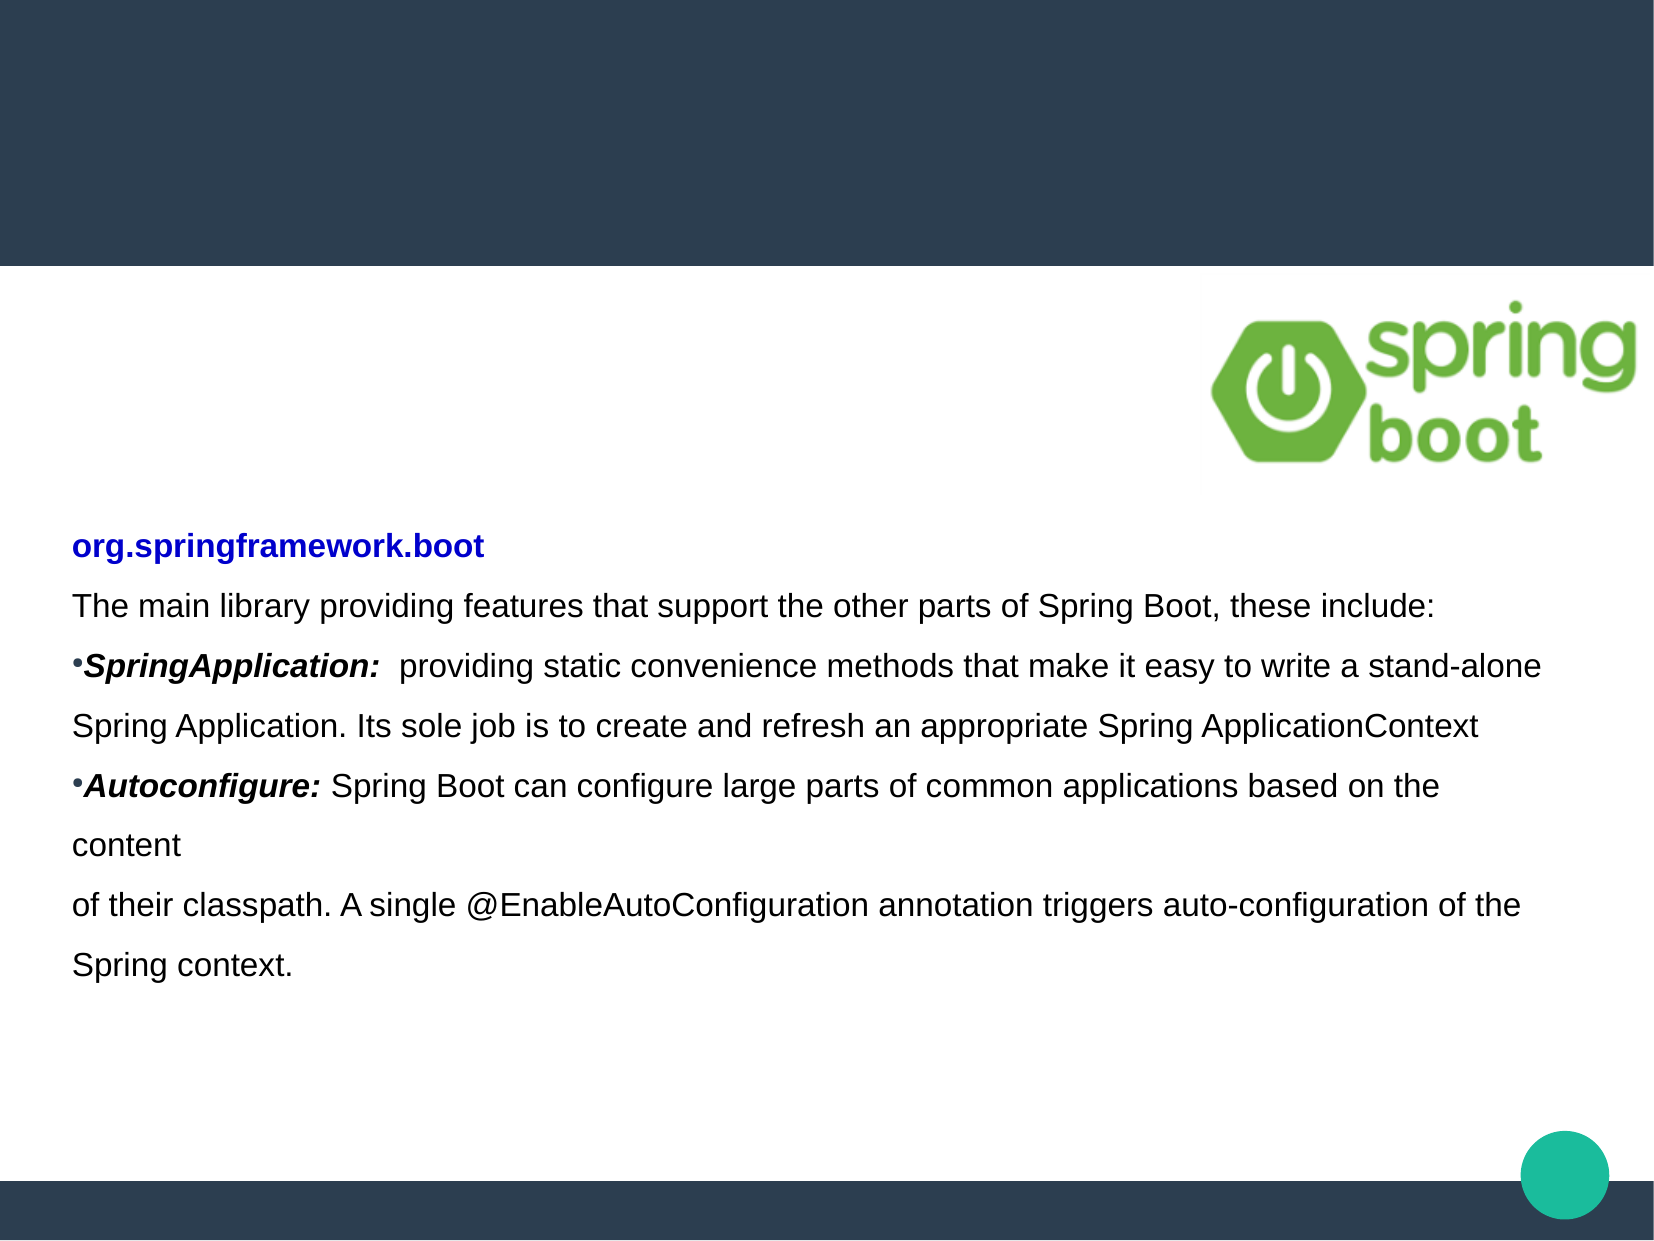

# org.springframework.boot
The main library providing features that support the other parts of Spring Boot, these include:
SpringApplication: providing static convenience methods that make it easy to write a stand-alone
Spring Application. Its sole job is to create and refresh an appropriate Spring ApplicationContext
Autoconfigure: Spring Boot can configure large parts of common applications based on the content
of their classpath. A single @EnableAutoConfiguration annotation triggers auto-configuration of the
Spring context.